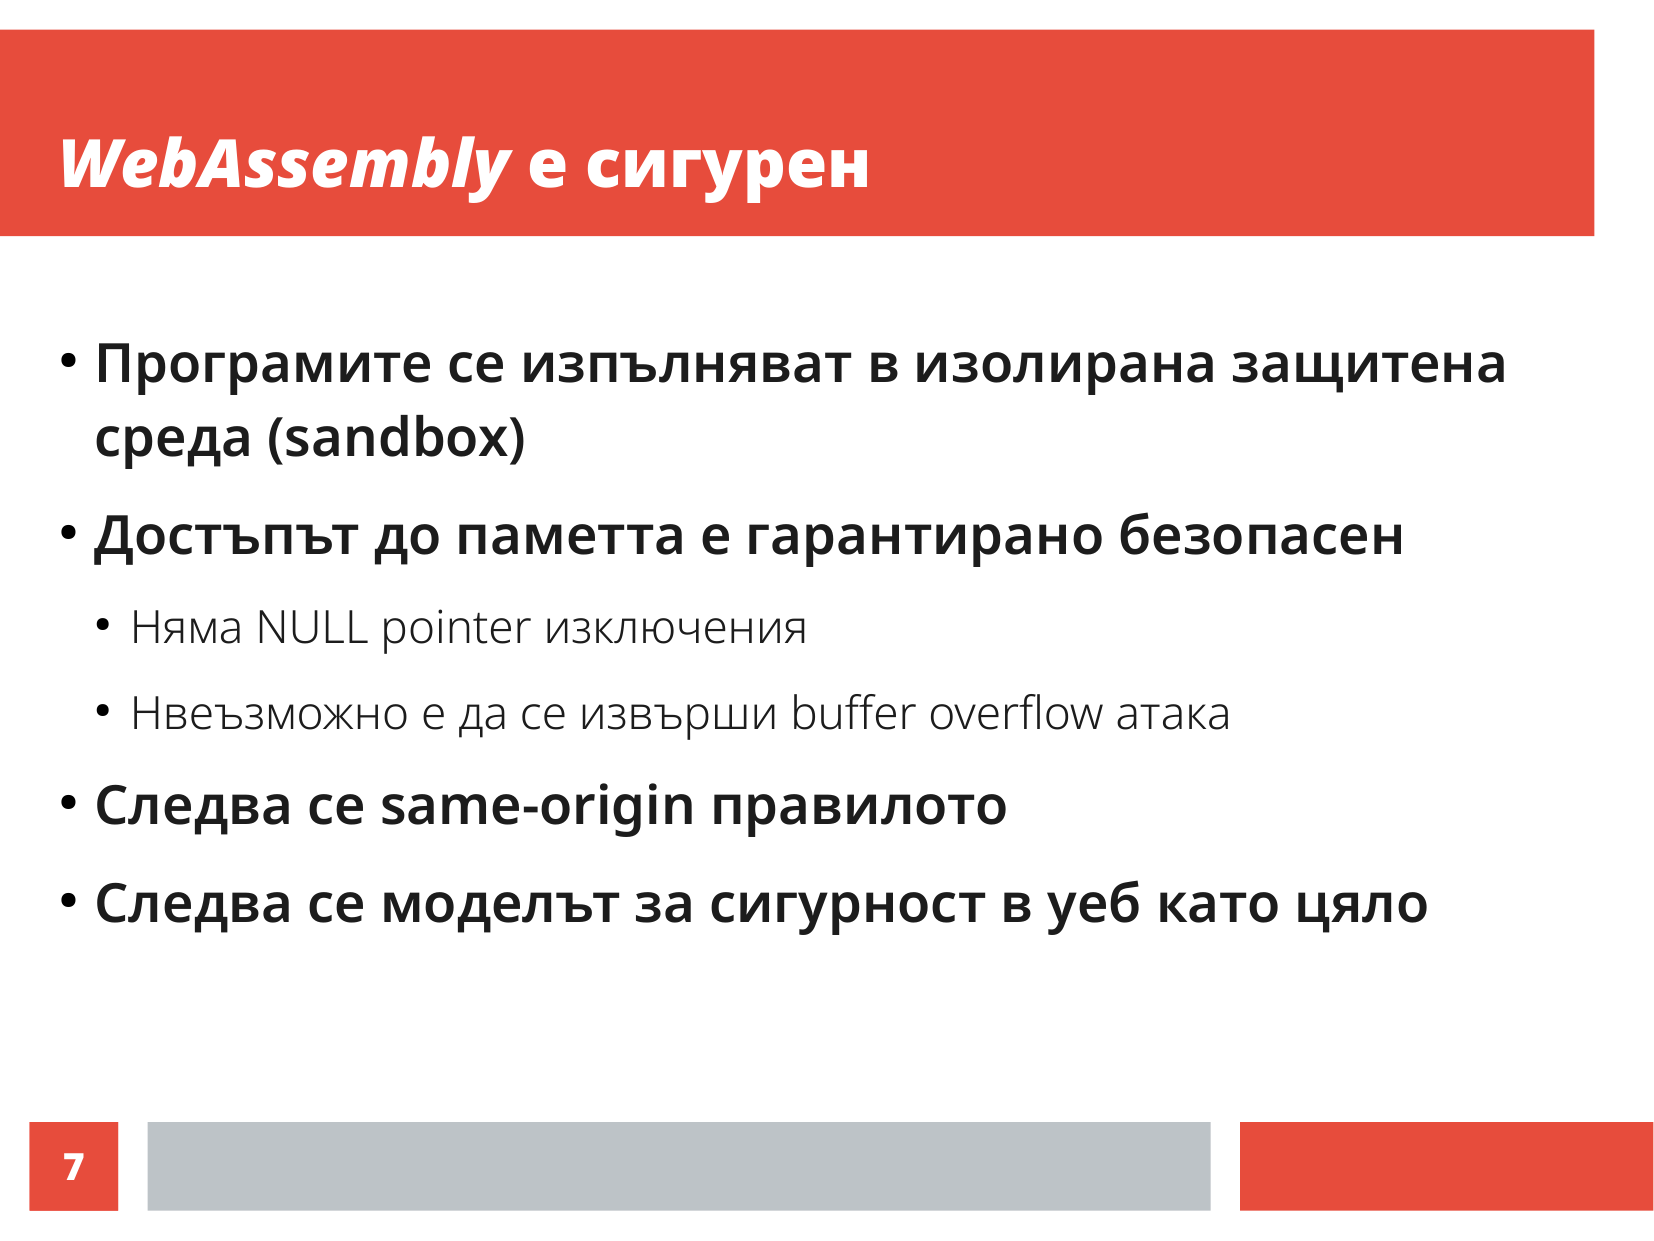

# WebAssembly е сигурен
Програмите се изпълняват в изолирана защитена среда (sandbox)
Достъпът до паметта е гарантирано безопасен
Няма NULL pointer изключения
Нвеъзможно е да се извърши buffer overflow атака
Следва се same-origin правилото
Следва се моделът за сигурност в уеб като цяло
7